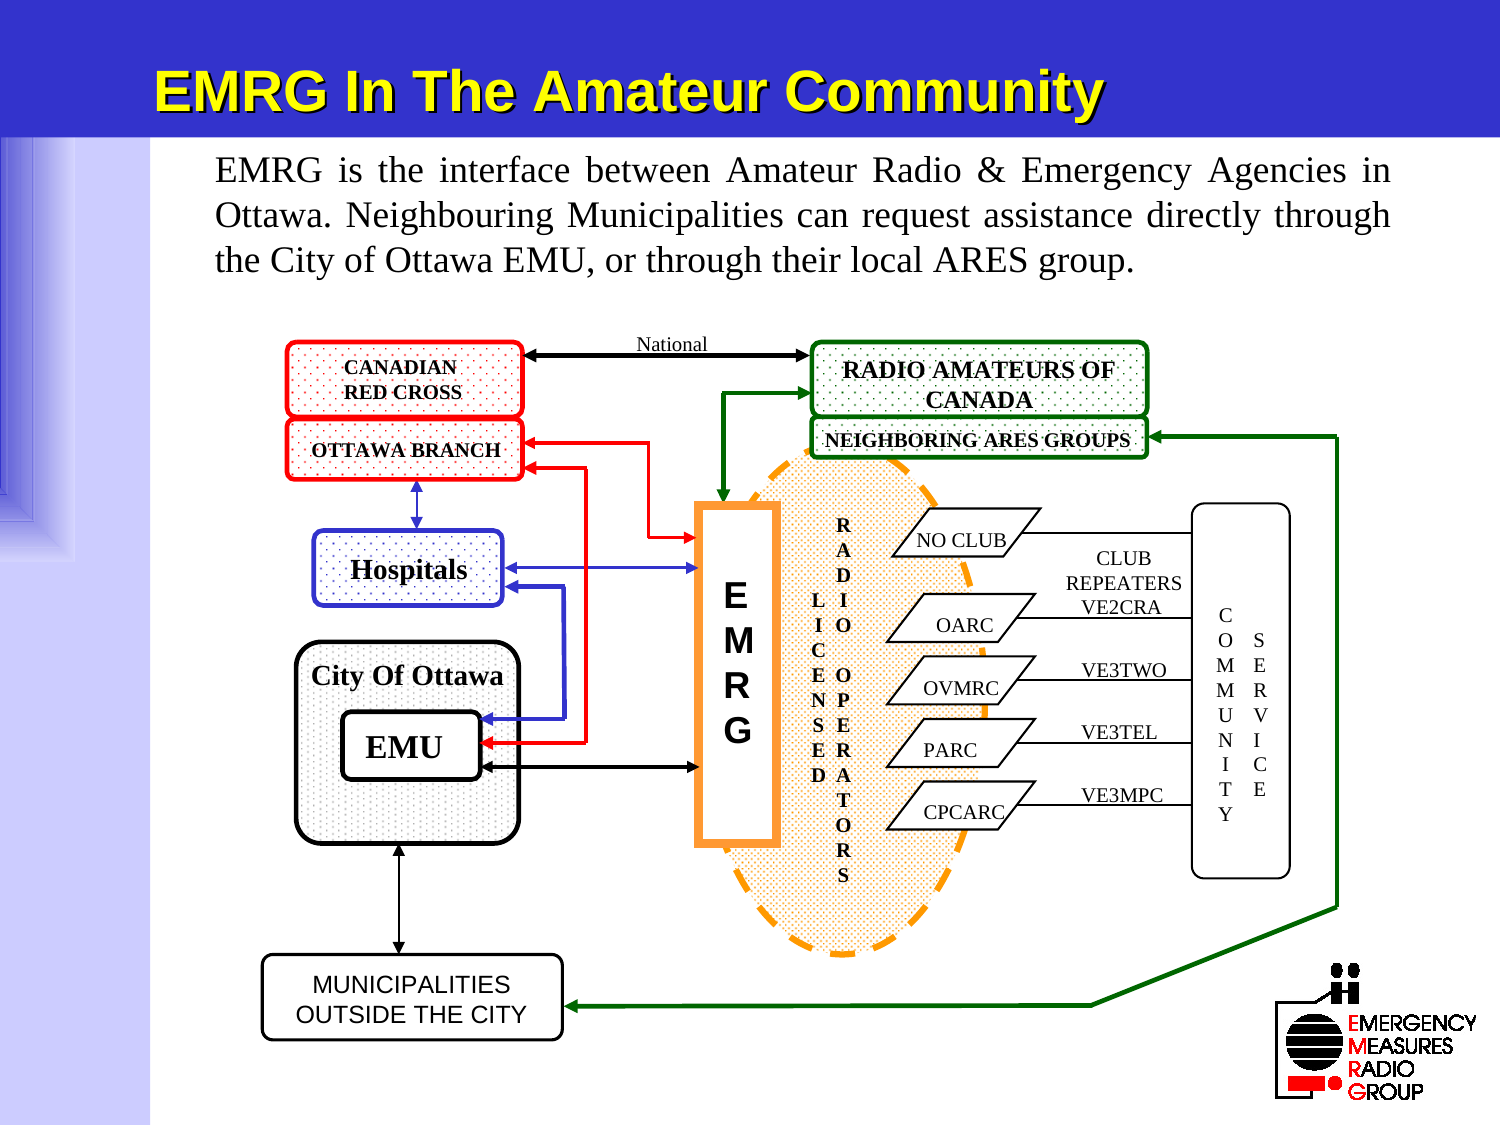

EMRG In The Amateur Community
EMRG is the interface between Amateur Radio & Emergency Agencies in Ottawa. Neighbouring Municipalities can request assistance directly through the City of Ottawa EMU, or through their local ARES group.
National
CANADIAN
RED CROSS
RADIO AMATEURS OF CANADA
OTTAWA BRANCH
NEIGHBORING ARES GROUPS
R
A
D
I
O
O
P
E
R
A
T
O
R
S
L
I
C
E
N
S
E
D
Hospitals
NO CLUB
CLUB
REPEATERS
 VE2CRA
C
O
M
M
U
N
I
T
Y
OARC
S
E
R
V
I
C
E
 VE3TWO
OVMRC
 VE3TEL
PARC
 VE3MPC
CPCARC
E
M
R
G
City Of Ottawa
EMU
MUNICIPALITIES
OUTSIDE THE CITY